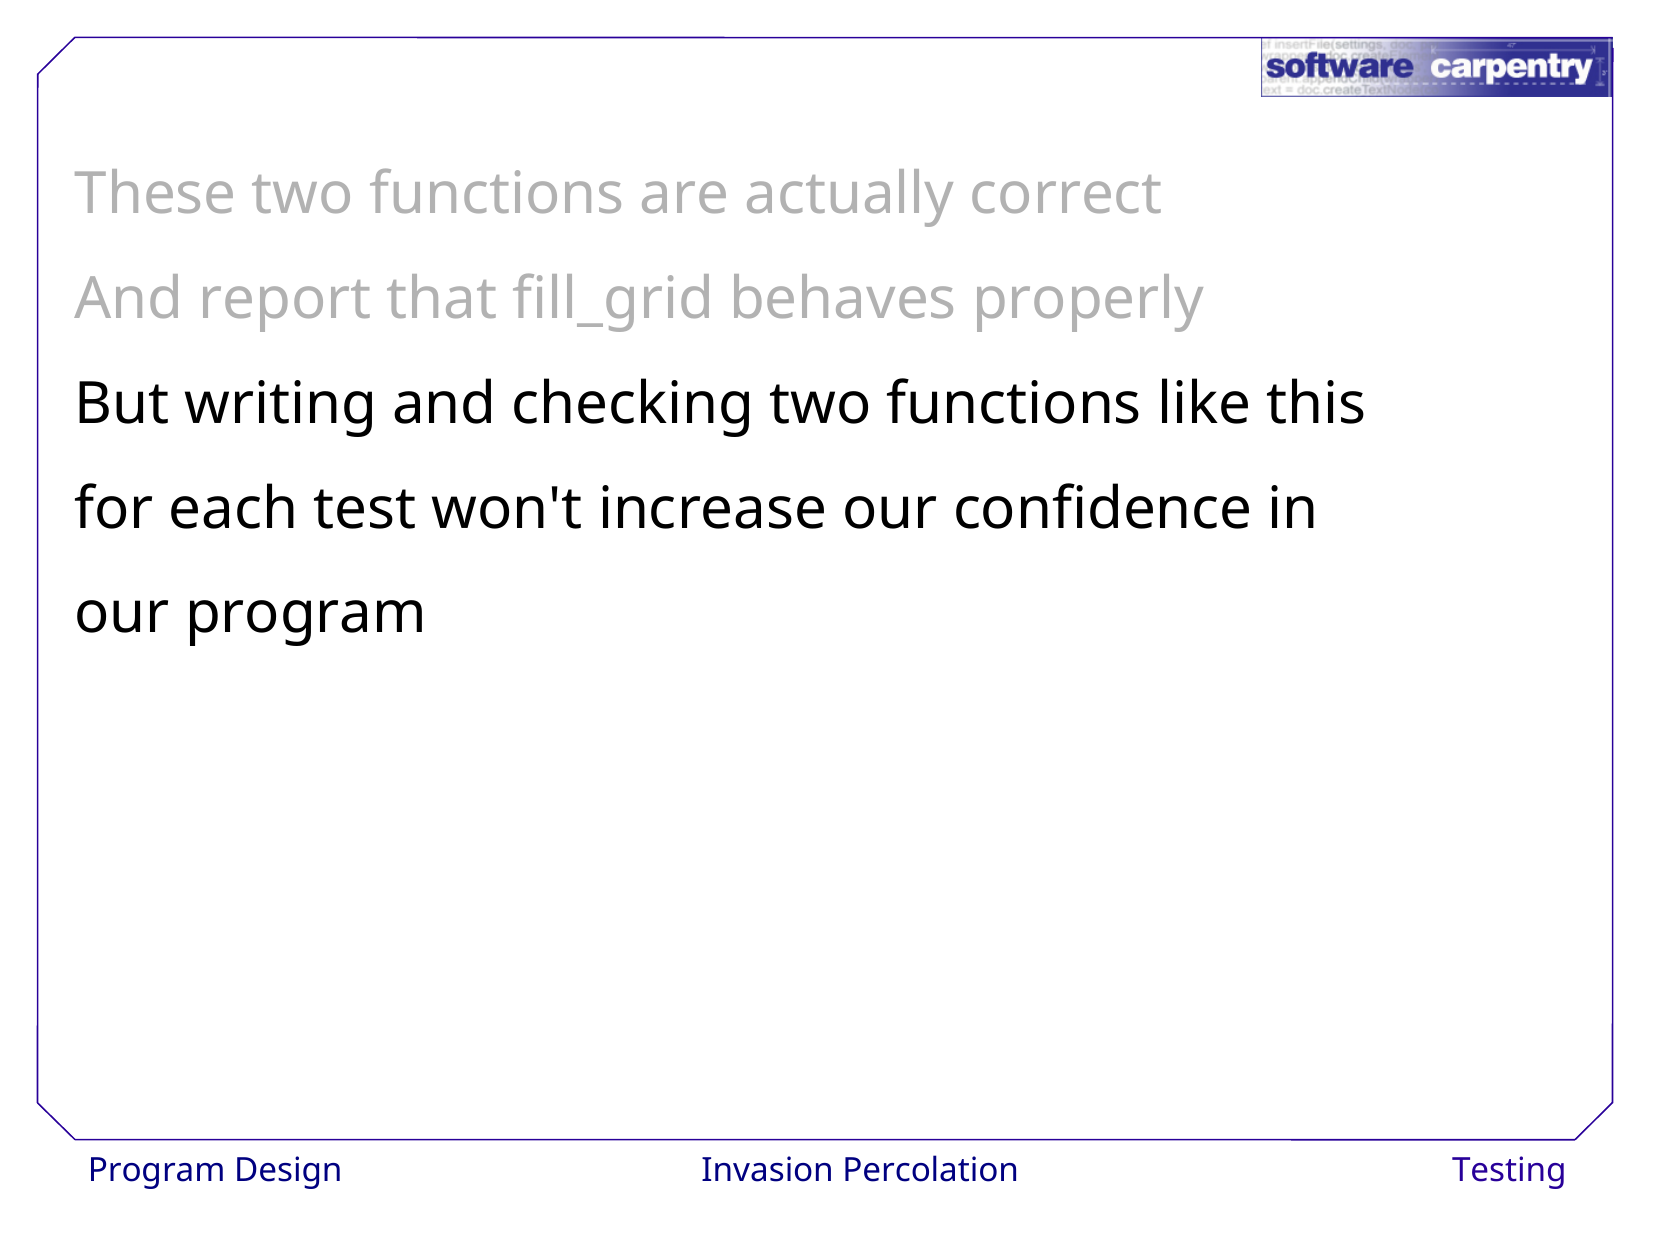

These two functions are actually correct
And report that fill_grid behaves properly
But writing and checking two functions like this
for each test won't increase our confidence in
our program